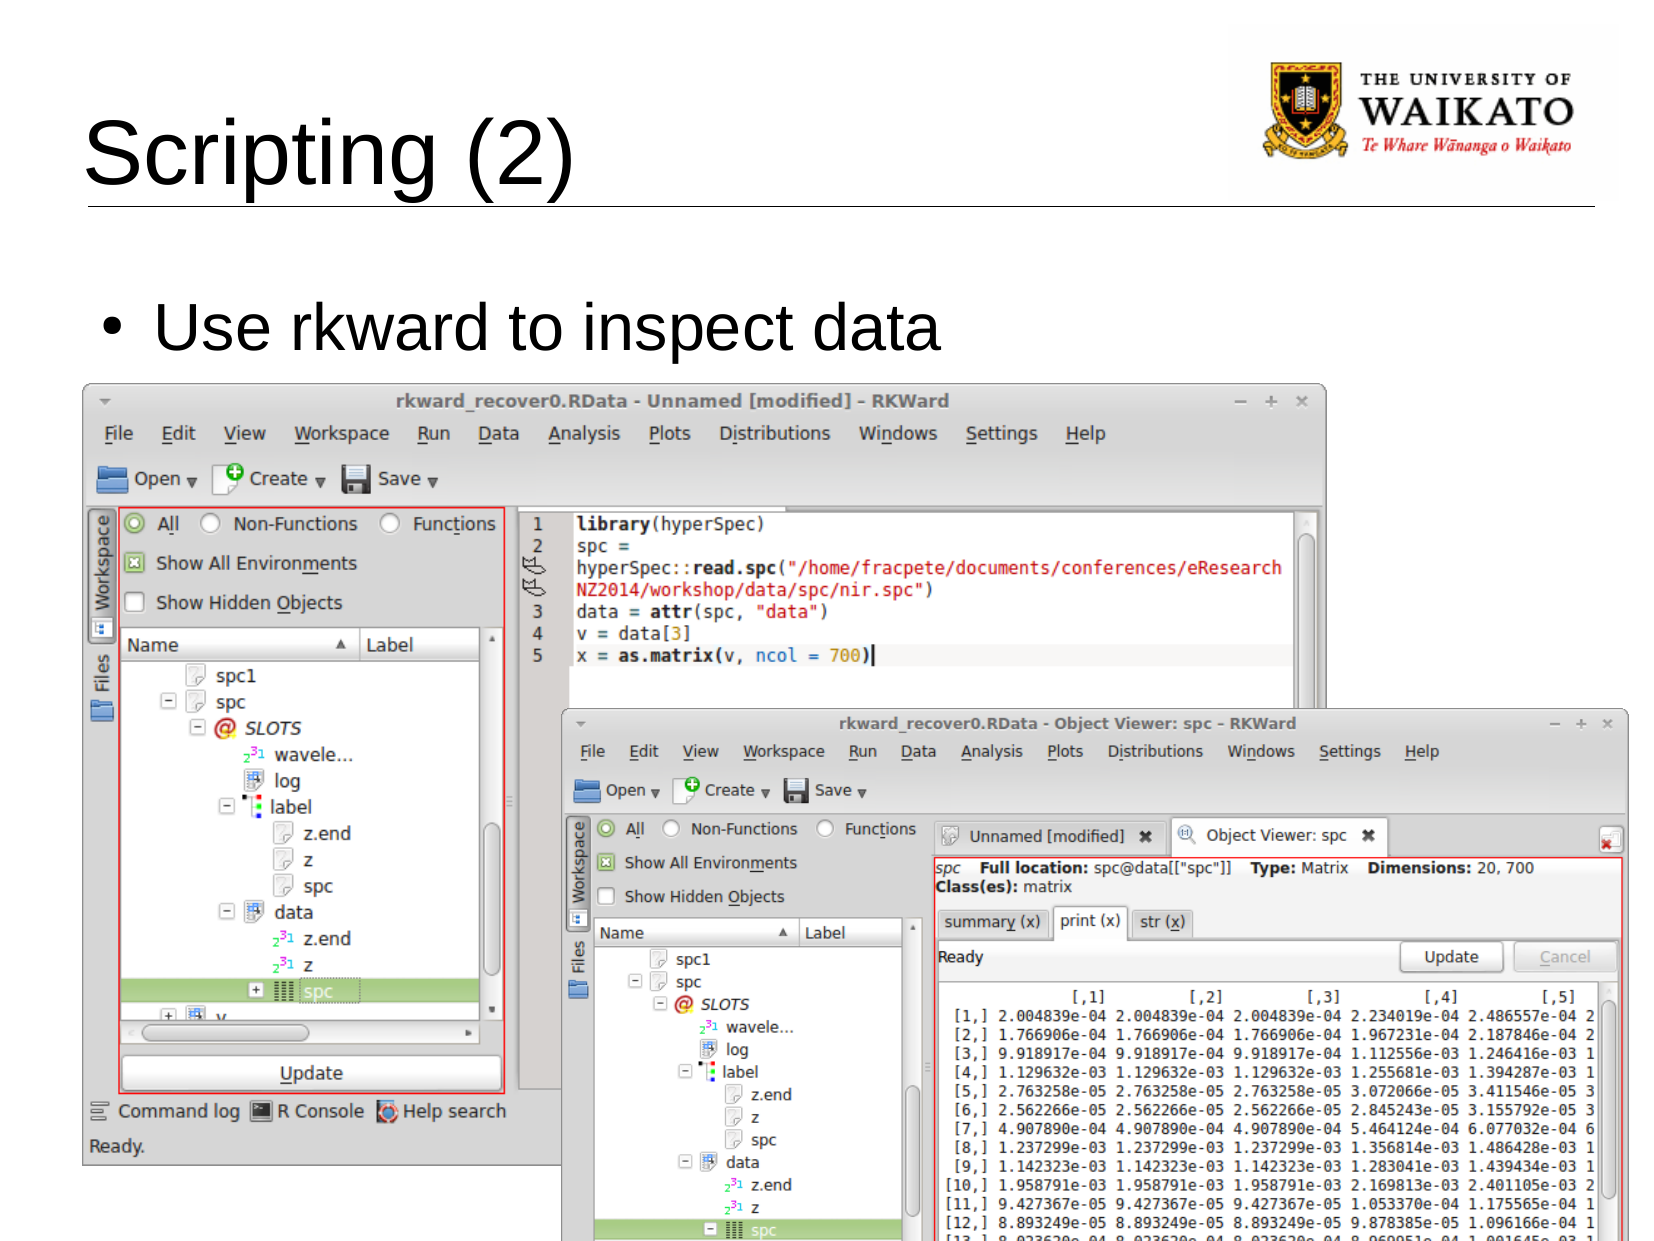

# Scripting (2)
Use rkward to inspect data
30/06/2014
Peter Reutemann
19